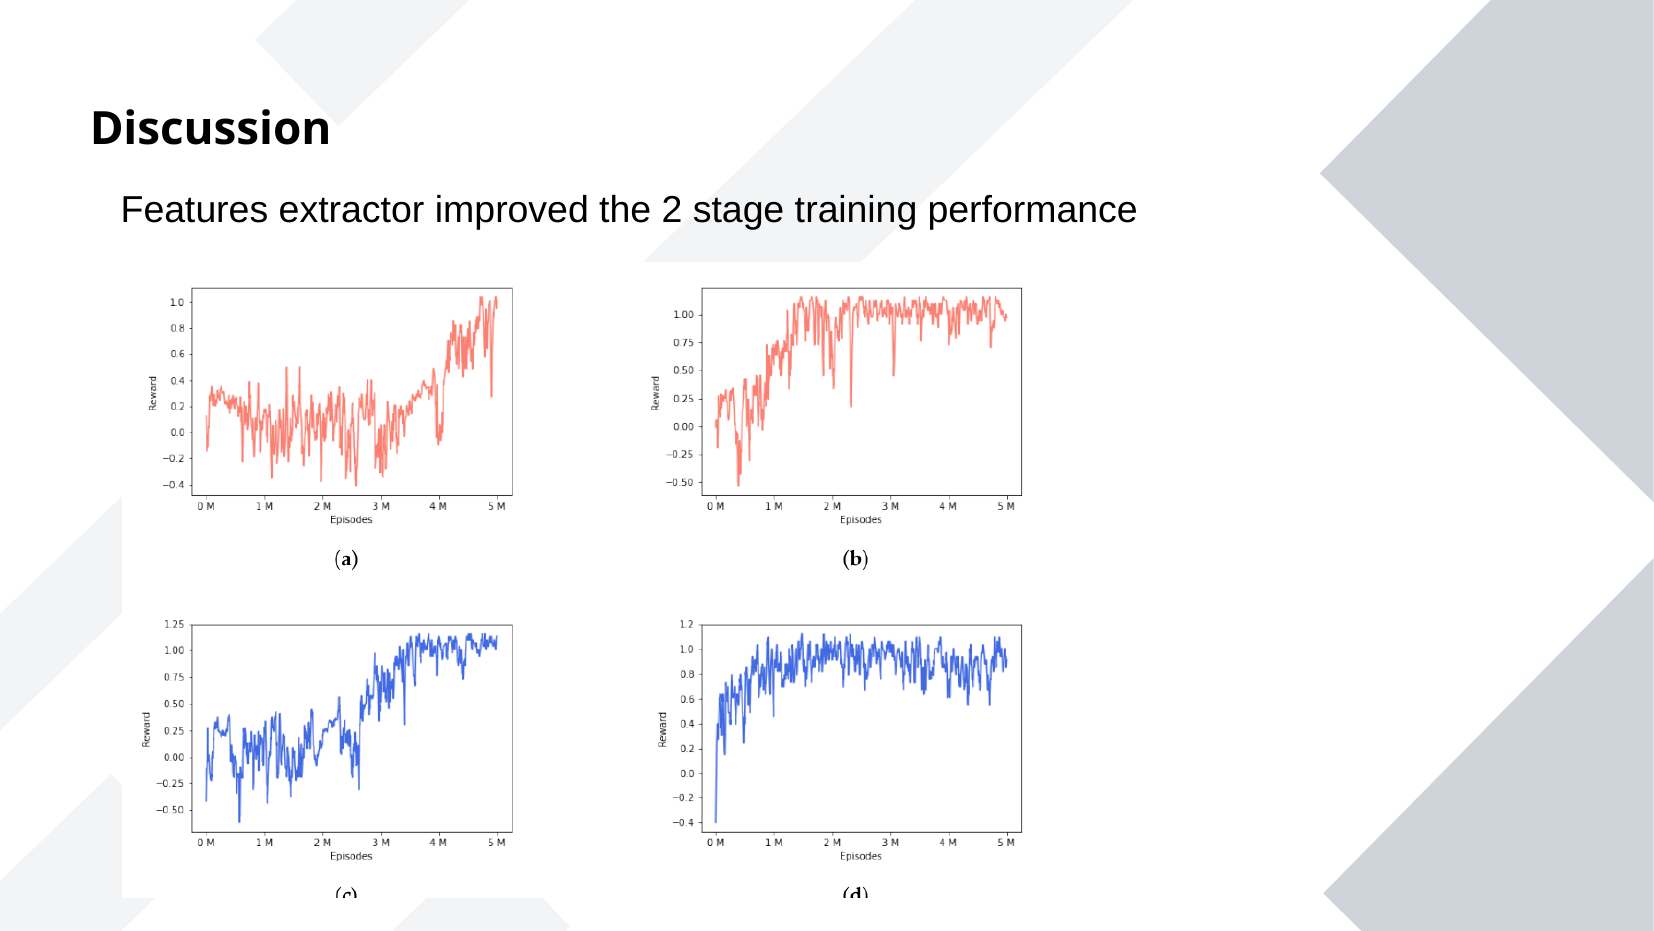

Discussion
Features extractor improved the 2 stage training performance